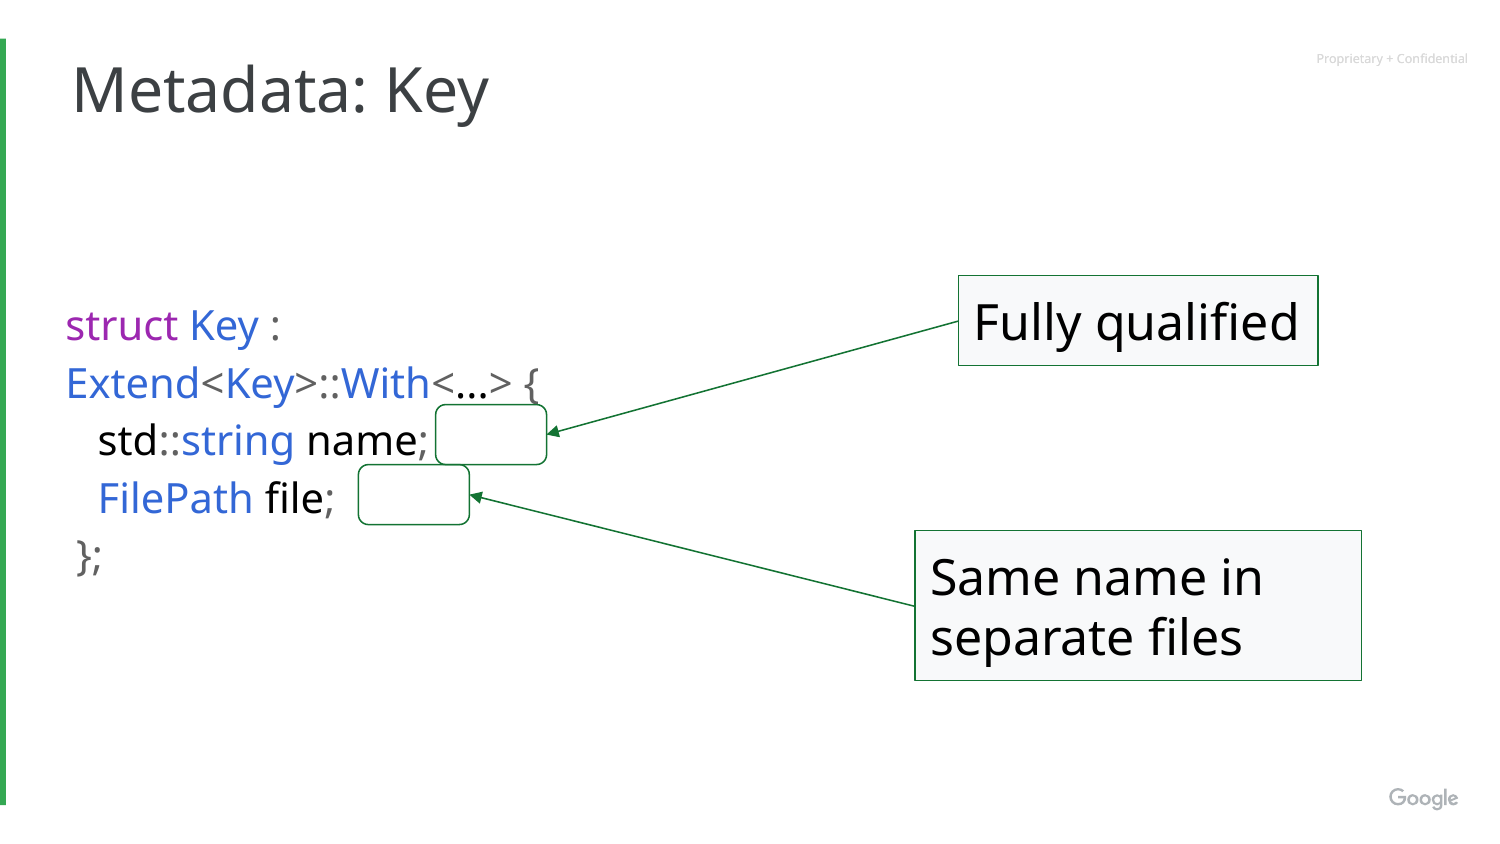

Metadata: Key
Fully qualified
# struct Key : Extend<Key>::With<...> {
 std::string name;
 FilePath file;
 };
Same name in separate files